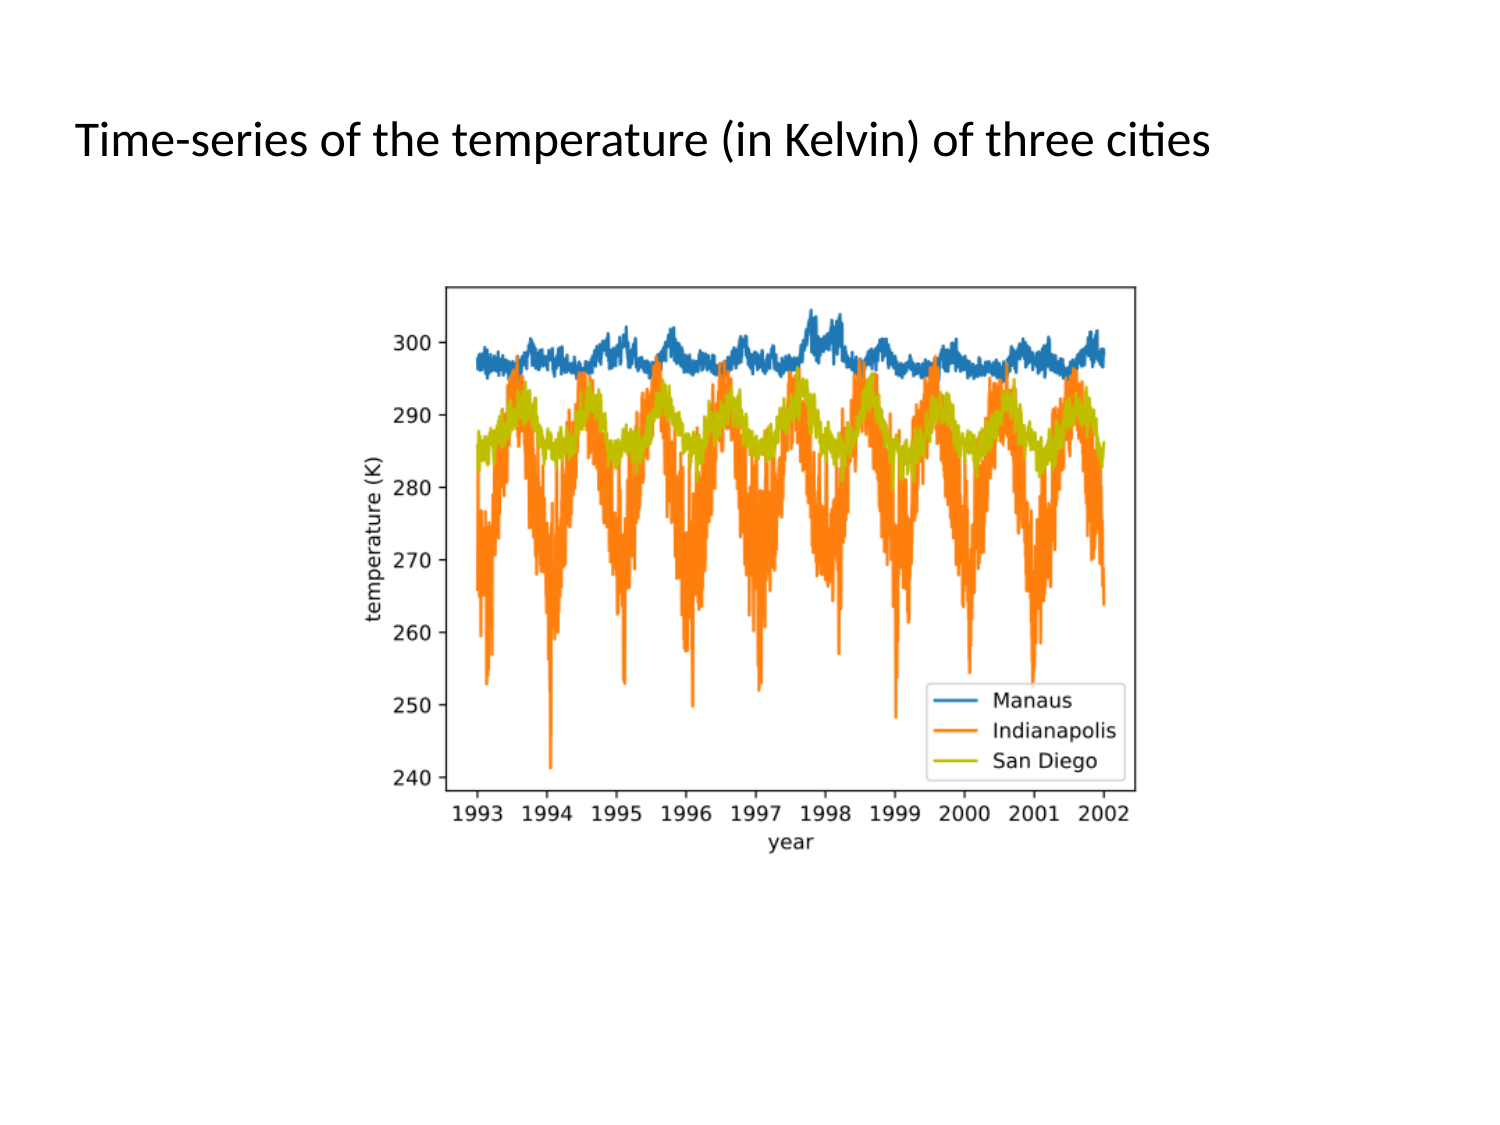

Time-series of the temperature (in Kelvin) of three cities